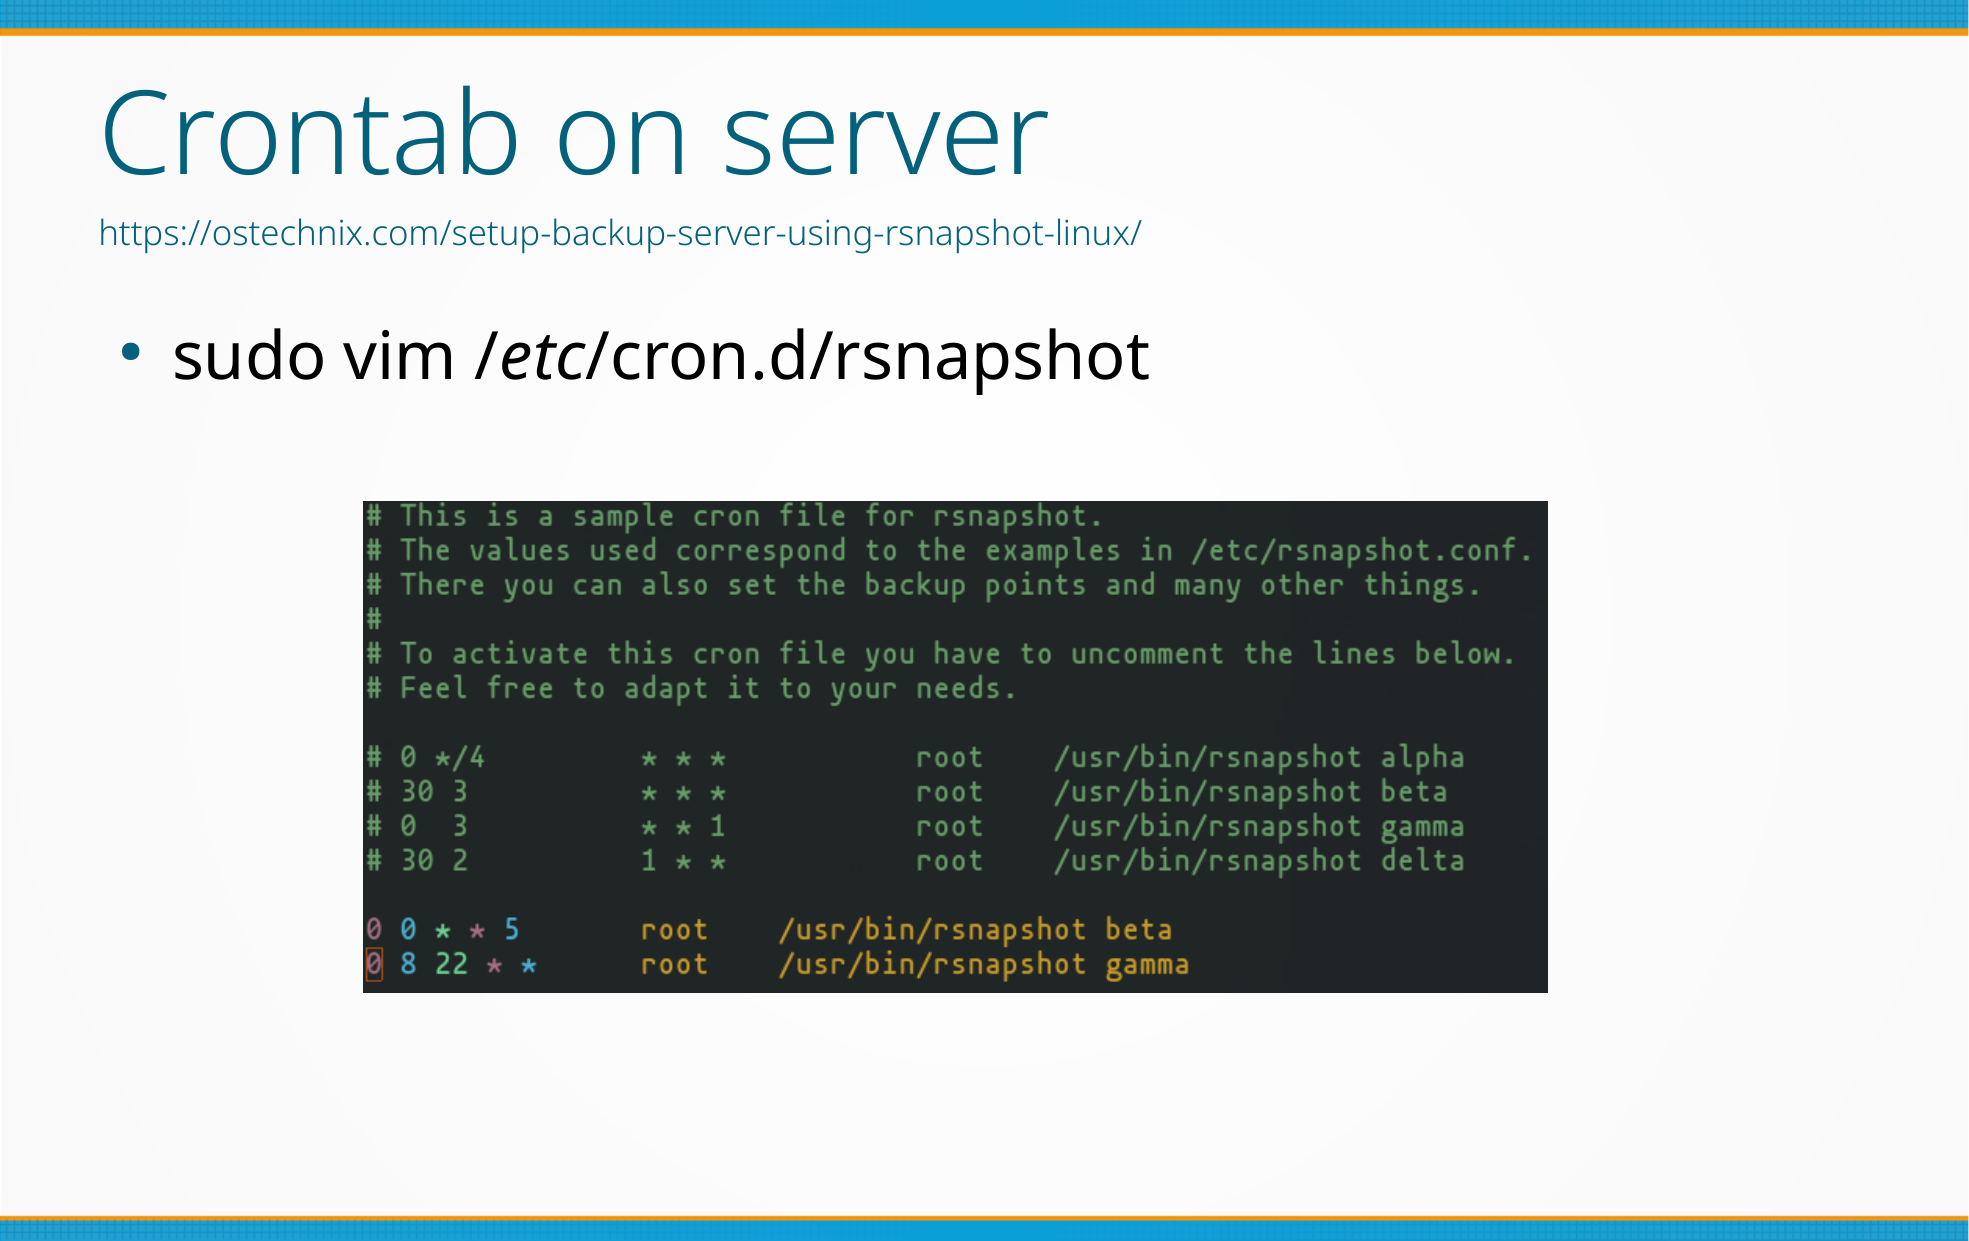

# Crontab on server https://ostechnix.com/setup-backup-server-using-rsnapshot-linux/
sudo vim /etc/cron.d/rsnapshot